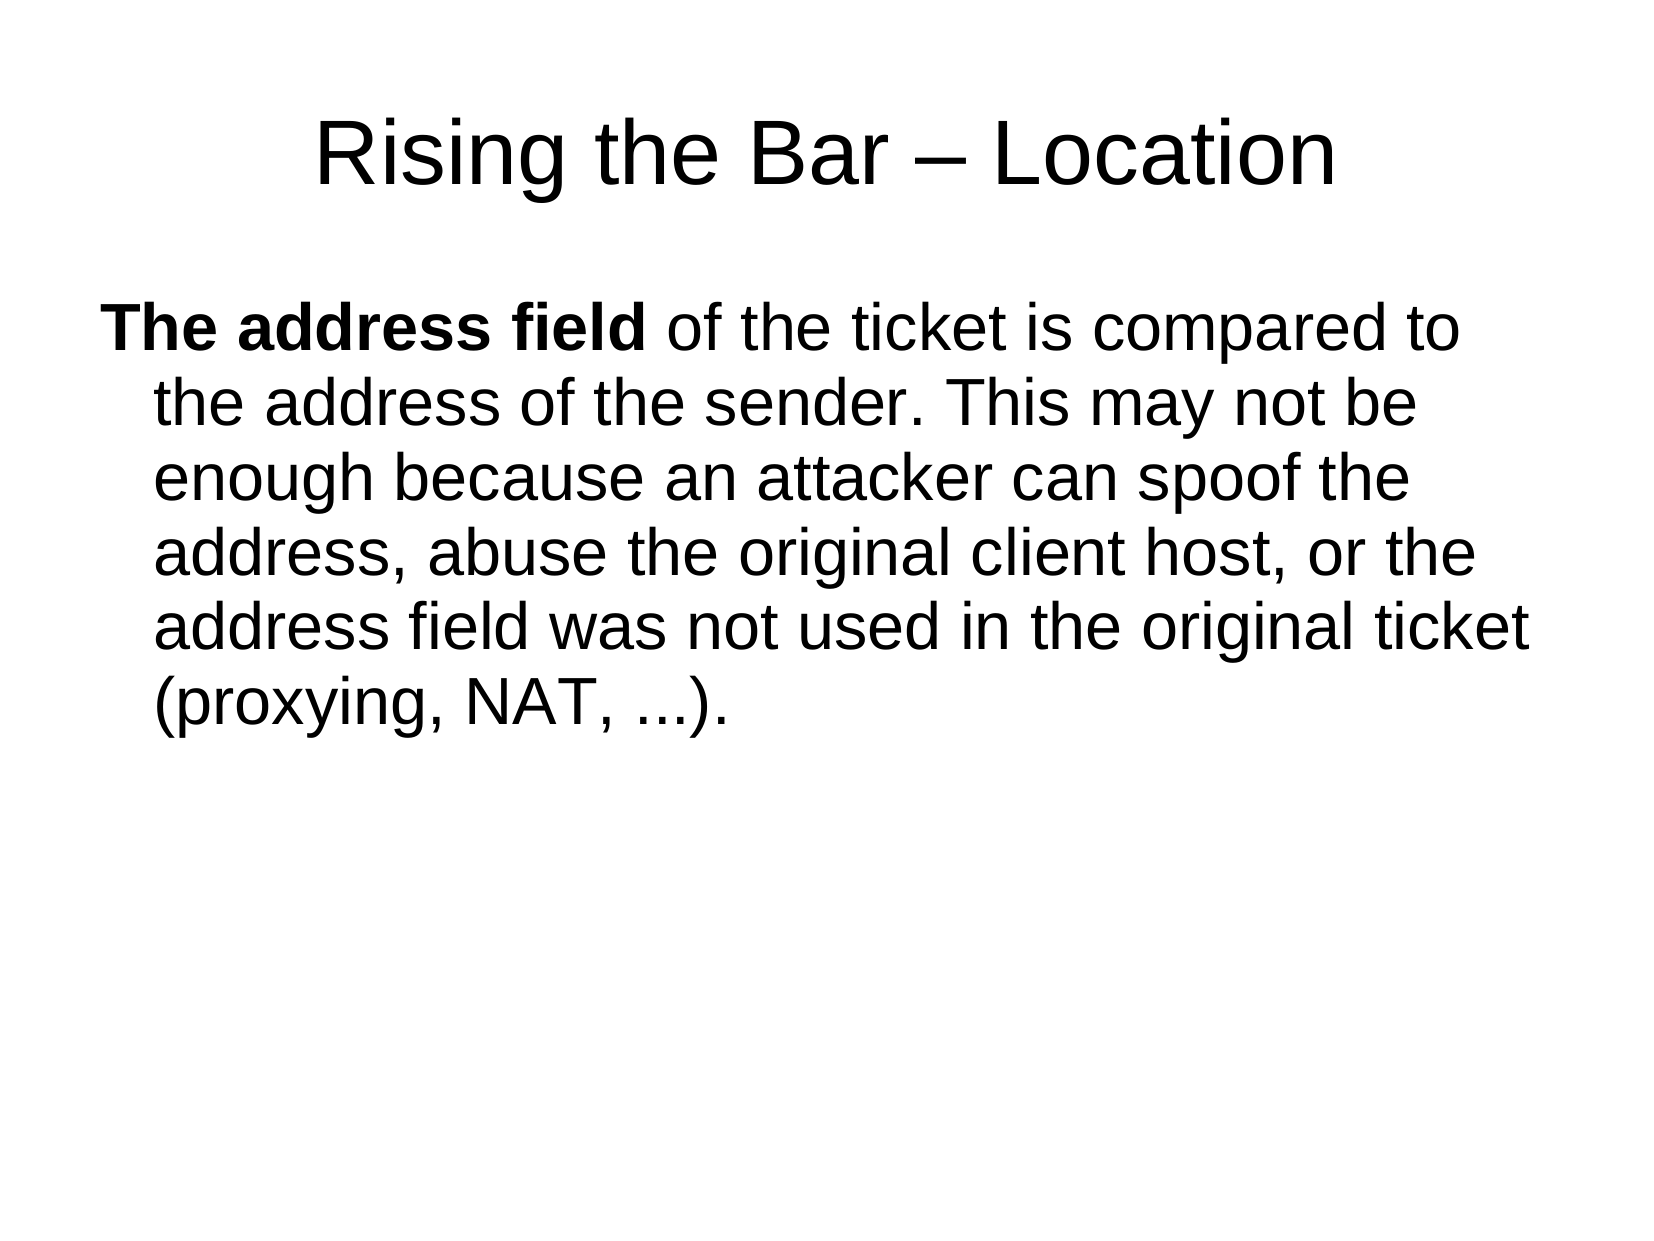

# Rising the Bar – Location
The address field of the ticket is compared to the address of the sender. This may not be enough because an attacker can spoof the address, abuse the original client host, or the address field was not used in the original ticket (proxying, NAT, ...).